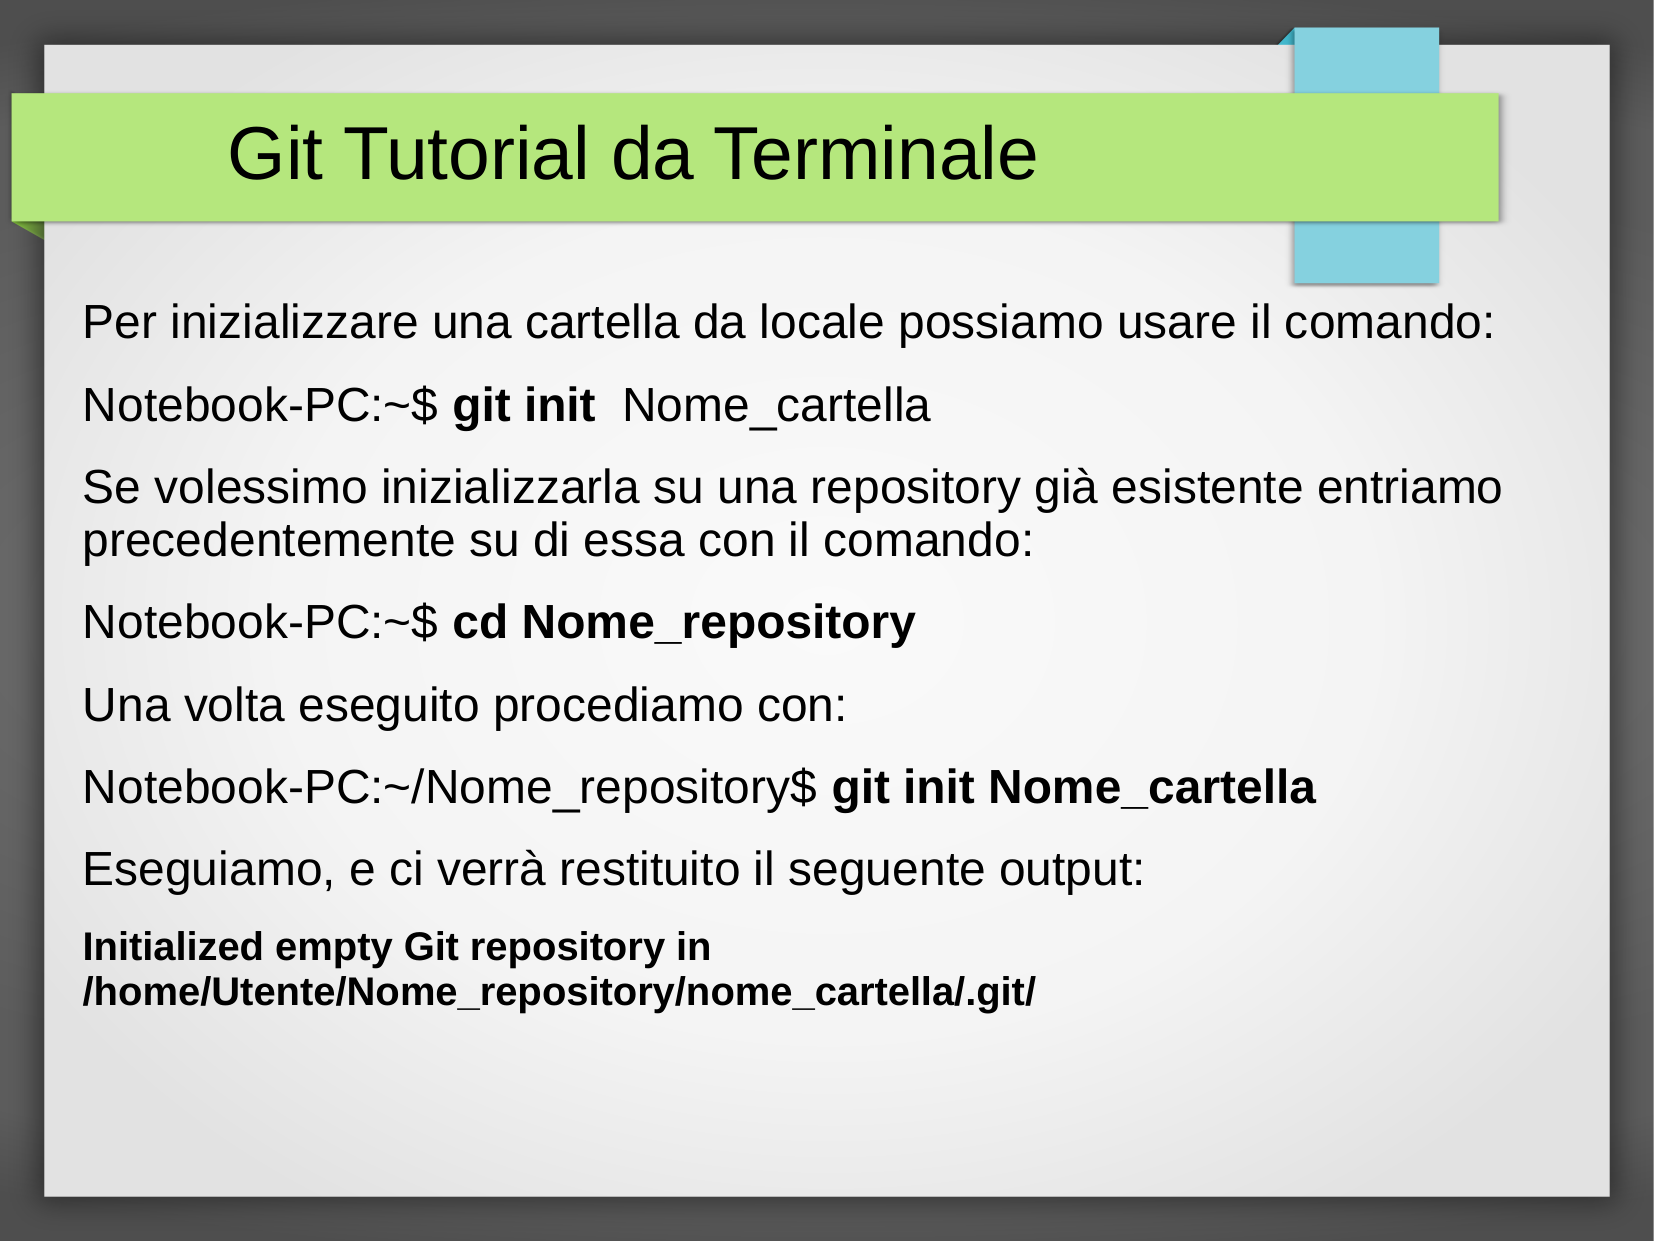

# Git Tutorial da Terminale
Per inizializzare una cartella da locale possiamo usare il comando:
Notebook-PC:~$ git init Nome_cartella
Se volessimo inizializzarla su una repository già esistente entriamo precedentemente su di essa con il comando:
Notebook-PC:~$ cd Nome_repository
Una volta eseguito procediamo con:
Notebook-PC:~/Nome_repository$ git init Nome_cartella
Eseguiamo, e ci verrà restituito il seguente output:
Initialized empty Git repository in /home/Utente/Nome_repository/nome_cartella/.git/